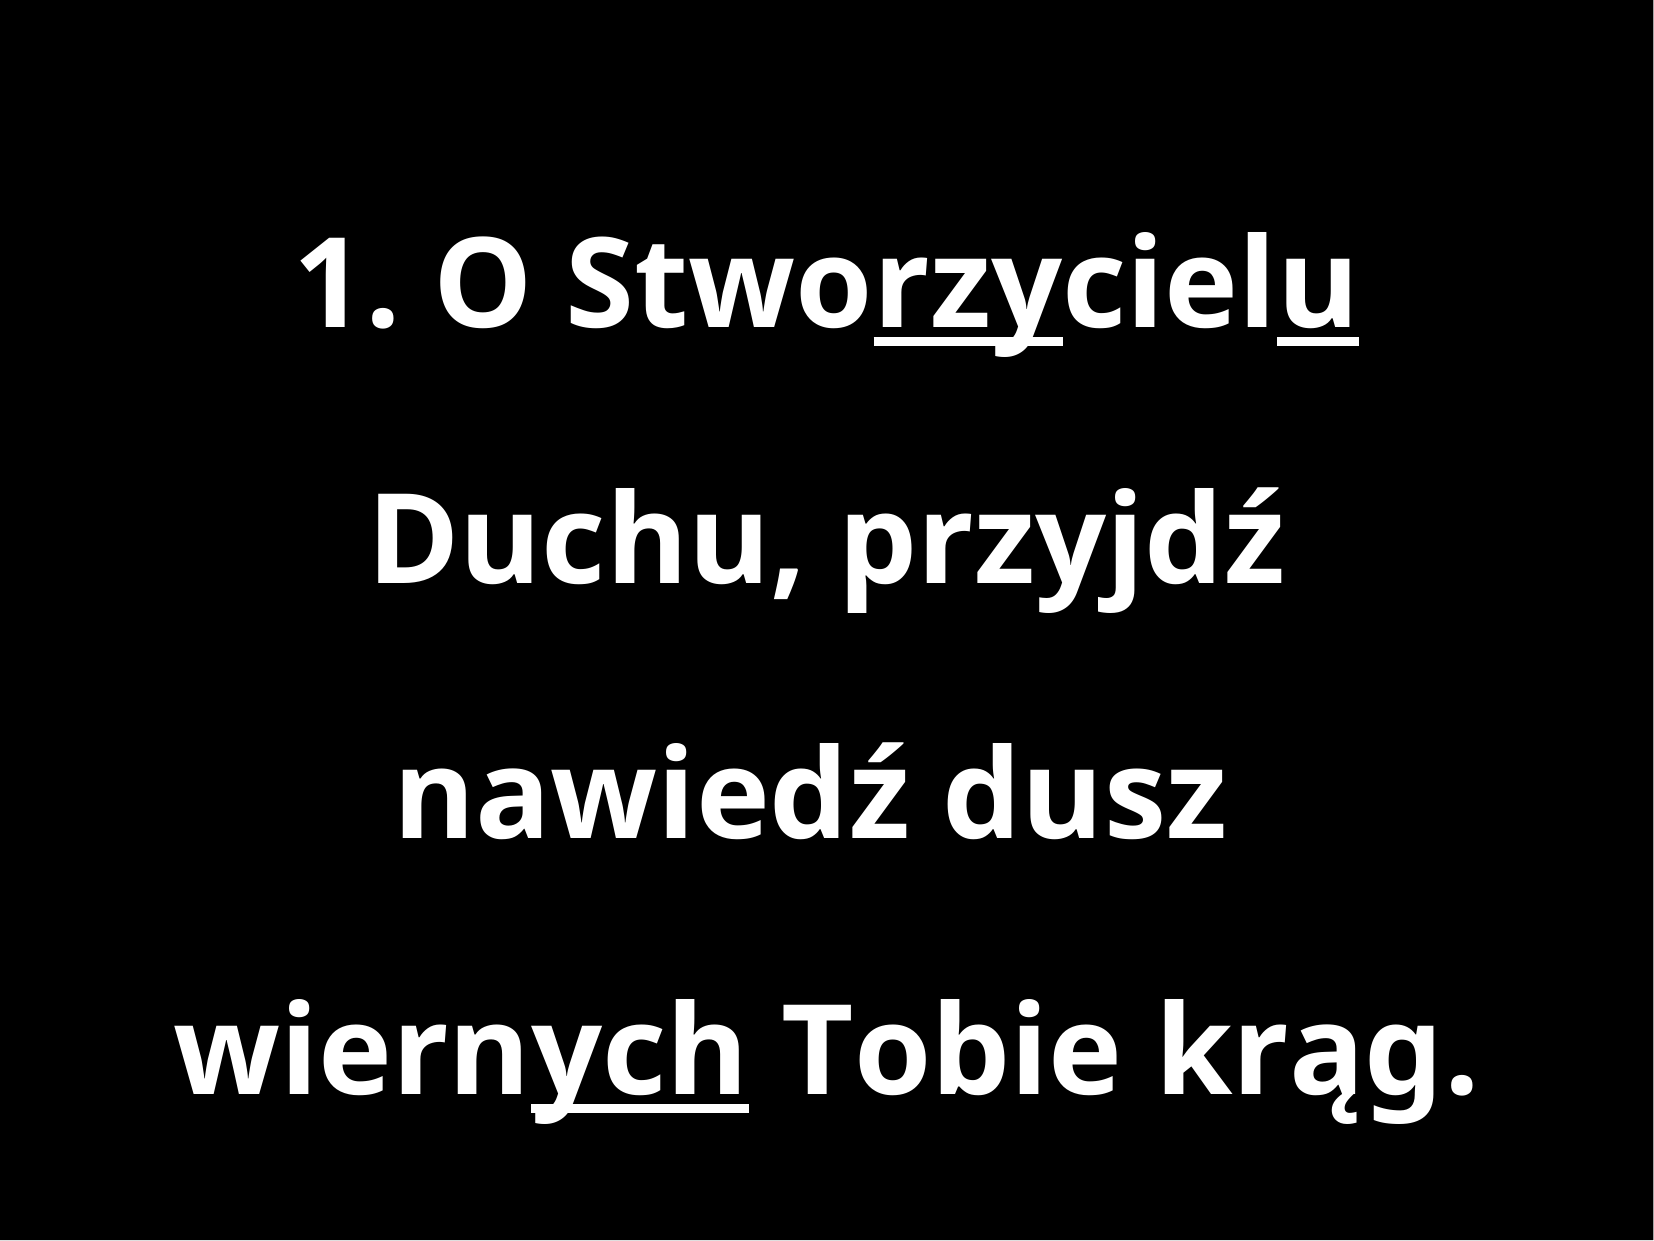

# 1. O Stworzycielu Duchu, przyjdź nawiedź dusz wiernych Tobie krąg.